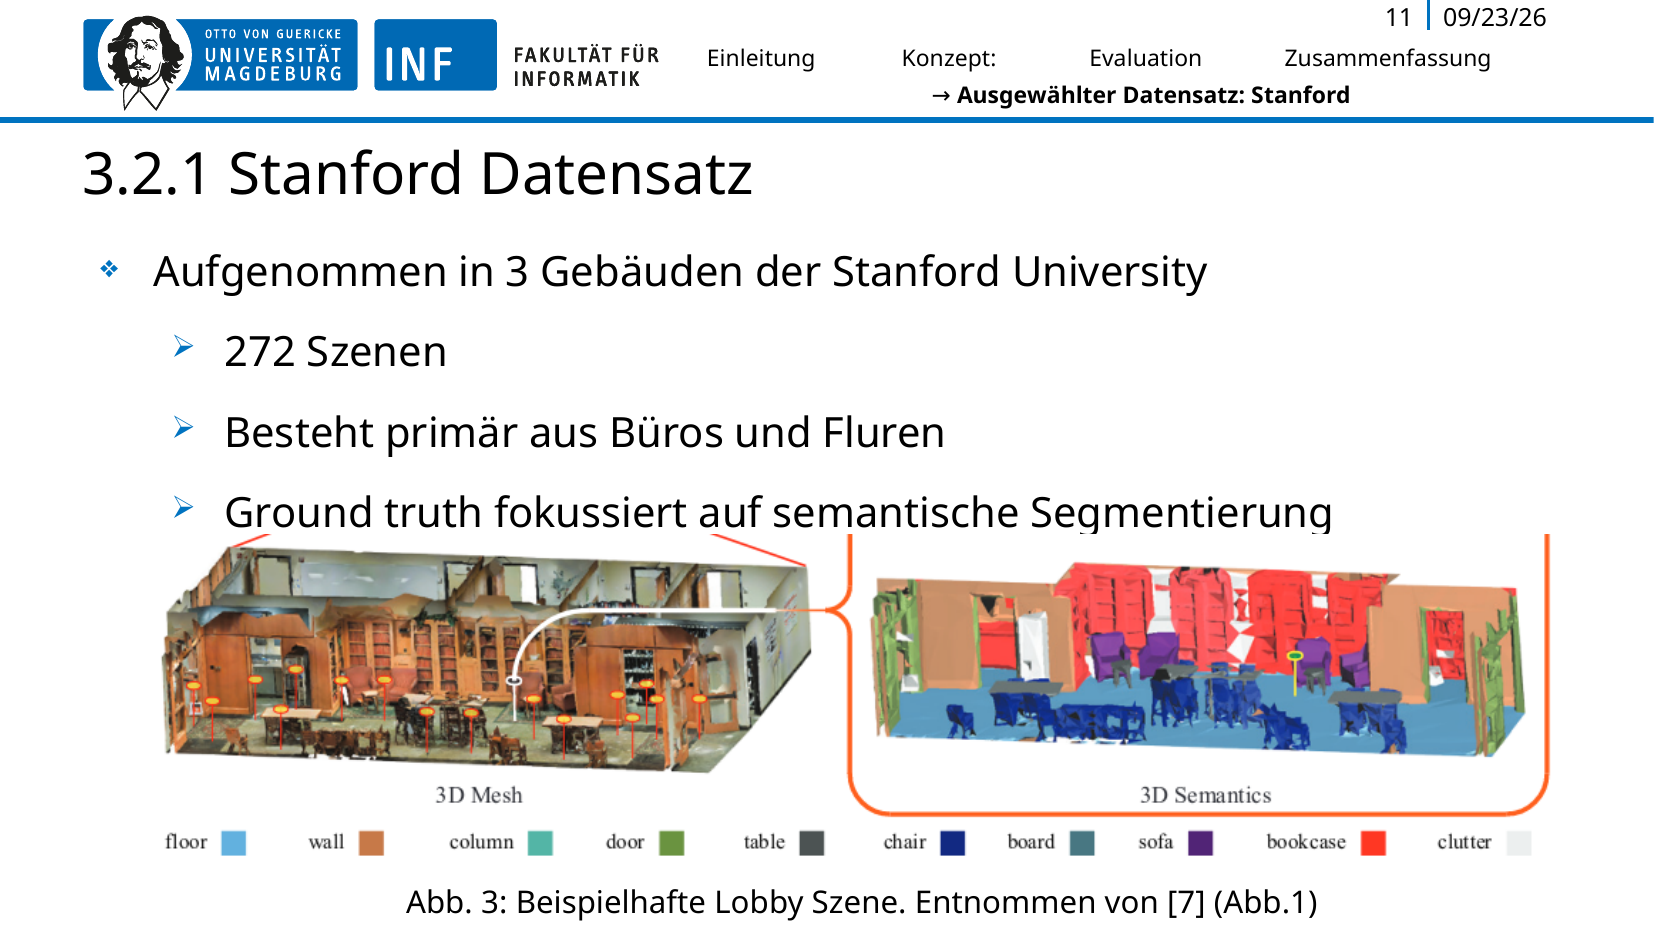

# 3.2.1 Stanford Datensatz
Aufgenommen in 3 Gebäuden der Stanford University
272 Szenen
Besteht primär aus Büros und Fluren
Ground truth fokussiert auf semantische Segmentierung
Abb. 3: Beispielhafte Lobby Szene. Entnommen von [7] (Abb.1)